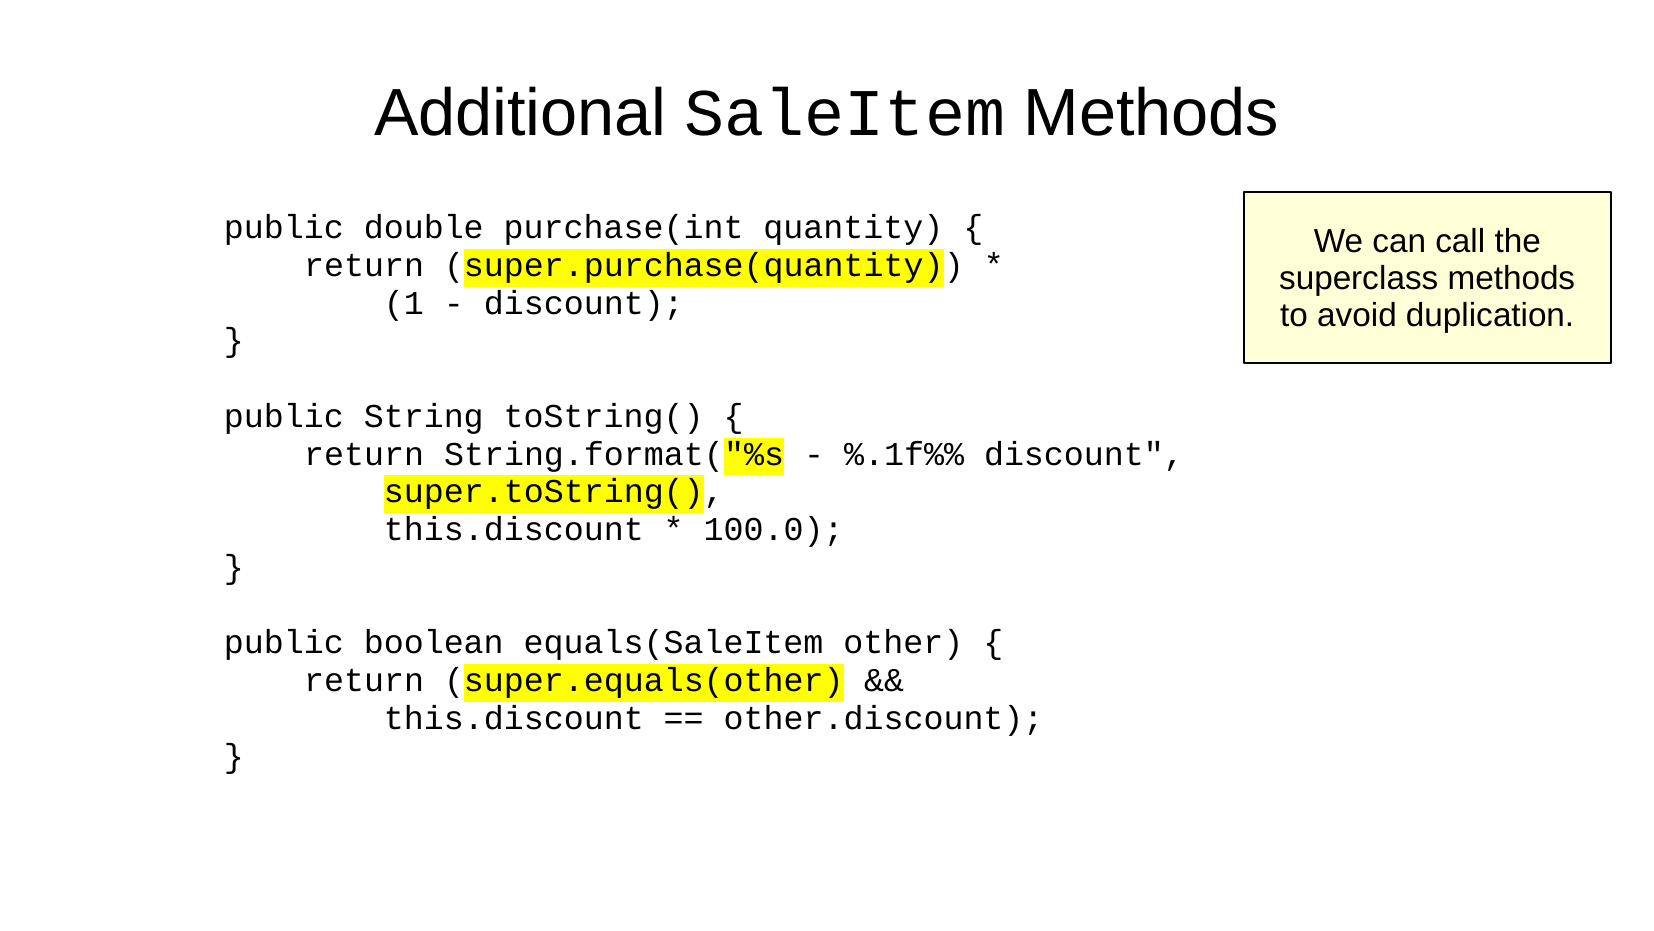

# Additional SaleItem Methods
We can call the
superclass methods
to avoid duplication.
public double purchase(int quantity) {
 return (super.purchase(quantity)) *
 (1 - discount);
}
public String toString() {
 return String.format("%s - %.1f%% discount",
 super.toString(),
 this.discount * 100.0);
}
public boolean equals(SaleItem other) {
 return (super.equals(other) &&
 this.discount == other.discount);
}